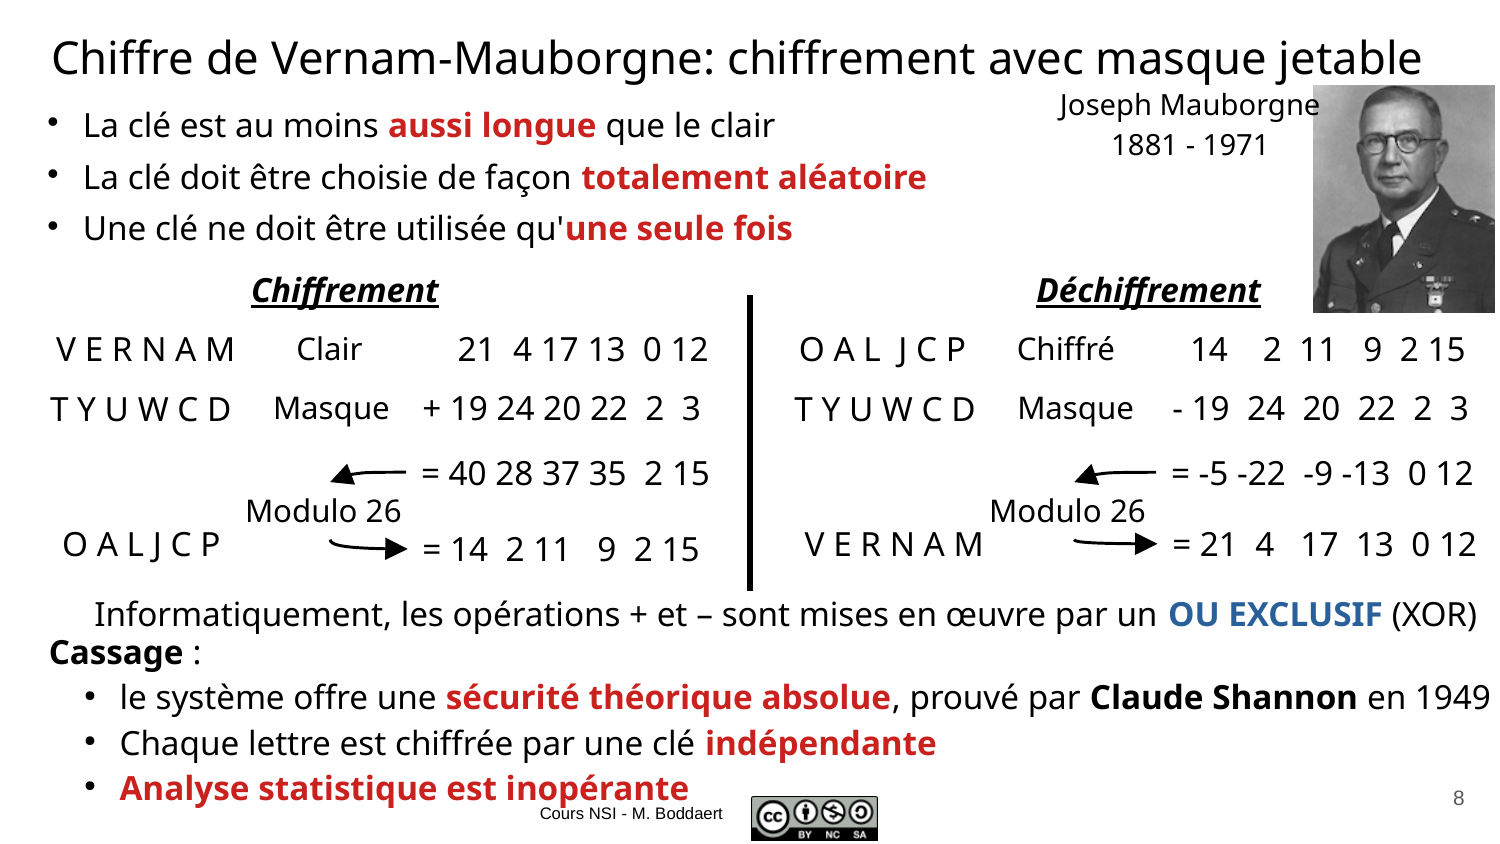

# Chiffre de Vernam-Mauborgne: chiffrement avec masque jetable
Joseph Mauborgne
1881 - 1971
La clé est au moins aussi longue que le clair
La clé doit être choisie de façon totalement aléatoire
Une clé ne doit être utilisée qu'une seule fois
Chiffrement
Déchiffrement
14 2 11 9 2 15
V E R N A M
21 4 17 13 0 12
O A L J C P
Clair
Chiffré
+ 19 24 20 22 2 3
- 19 24 20 22 2 3
T Y U W C D
T Y U W C D
Masque
Masque
= 40 28 37 35 2 15
= -5 -22 -9 -13 0 12
Modulo 26
Modulo 26
O A L J C P
V E R N A M
= 21 4 17 13 0 12
= 14 2 11 9 2 15
Informatiquement, les opérations + et – sont mises en œuvre par un OU EXCLUSIF (XOR)
Cassage :
le système offre une sécurité théorique absolue, prouvé par Claude Shannon en 1949
Chaque lettre est chiffrée par une clé indépendante
Analyse statistique est inopérante
8